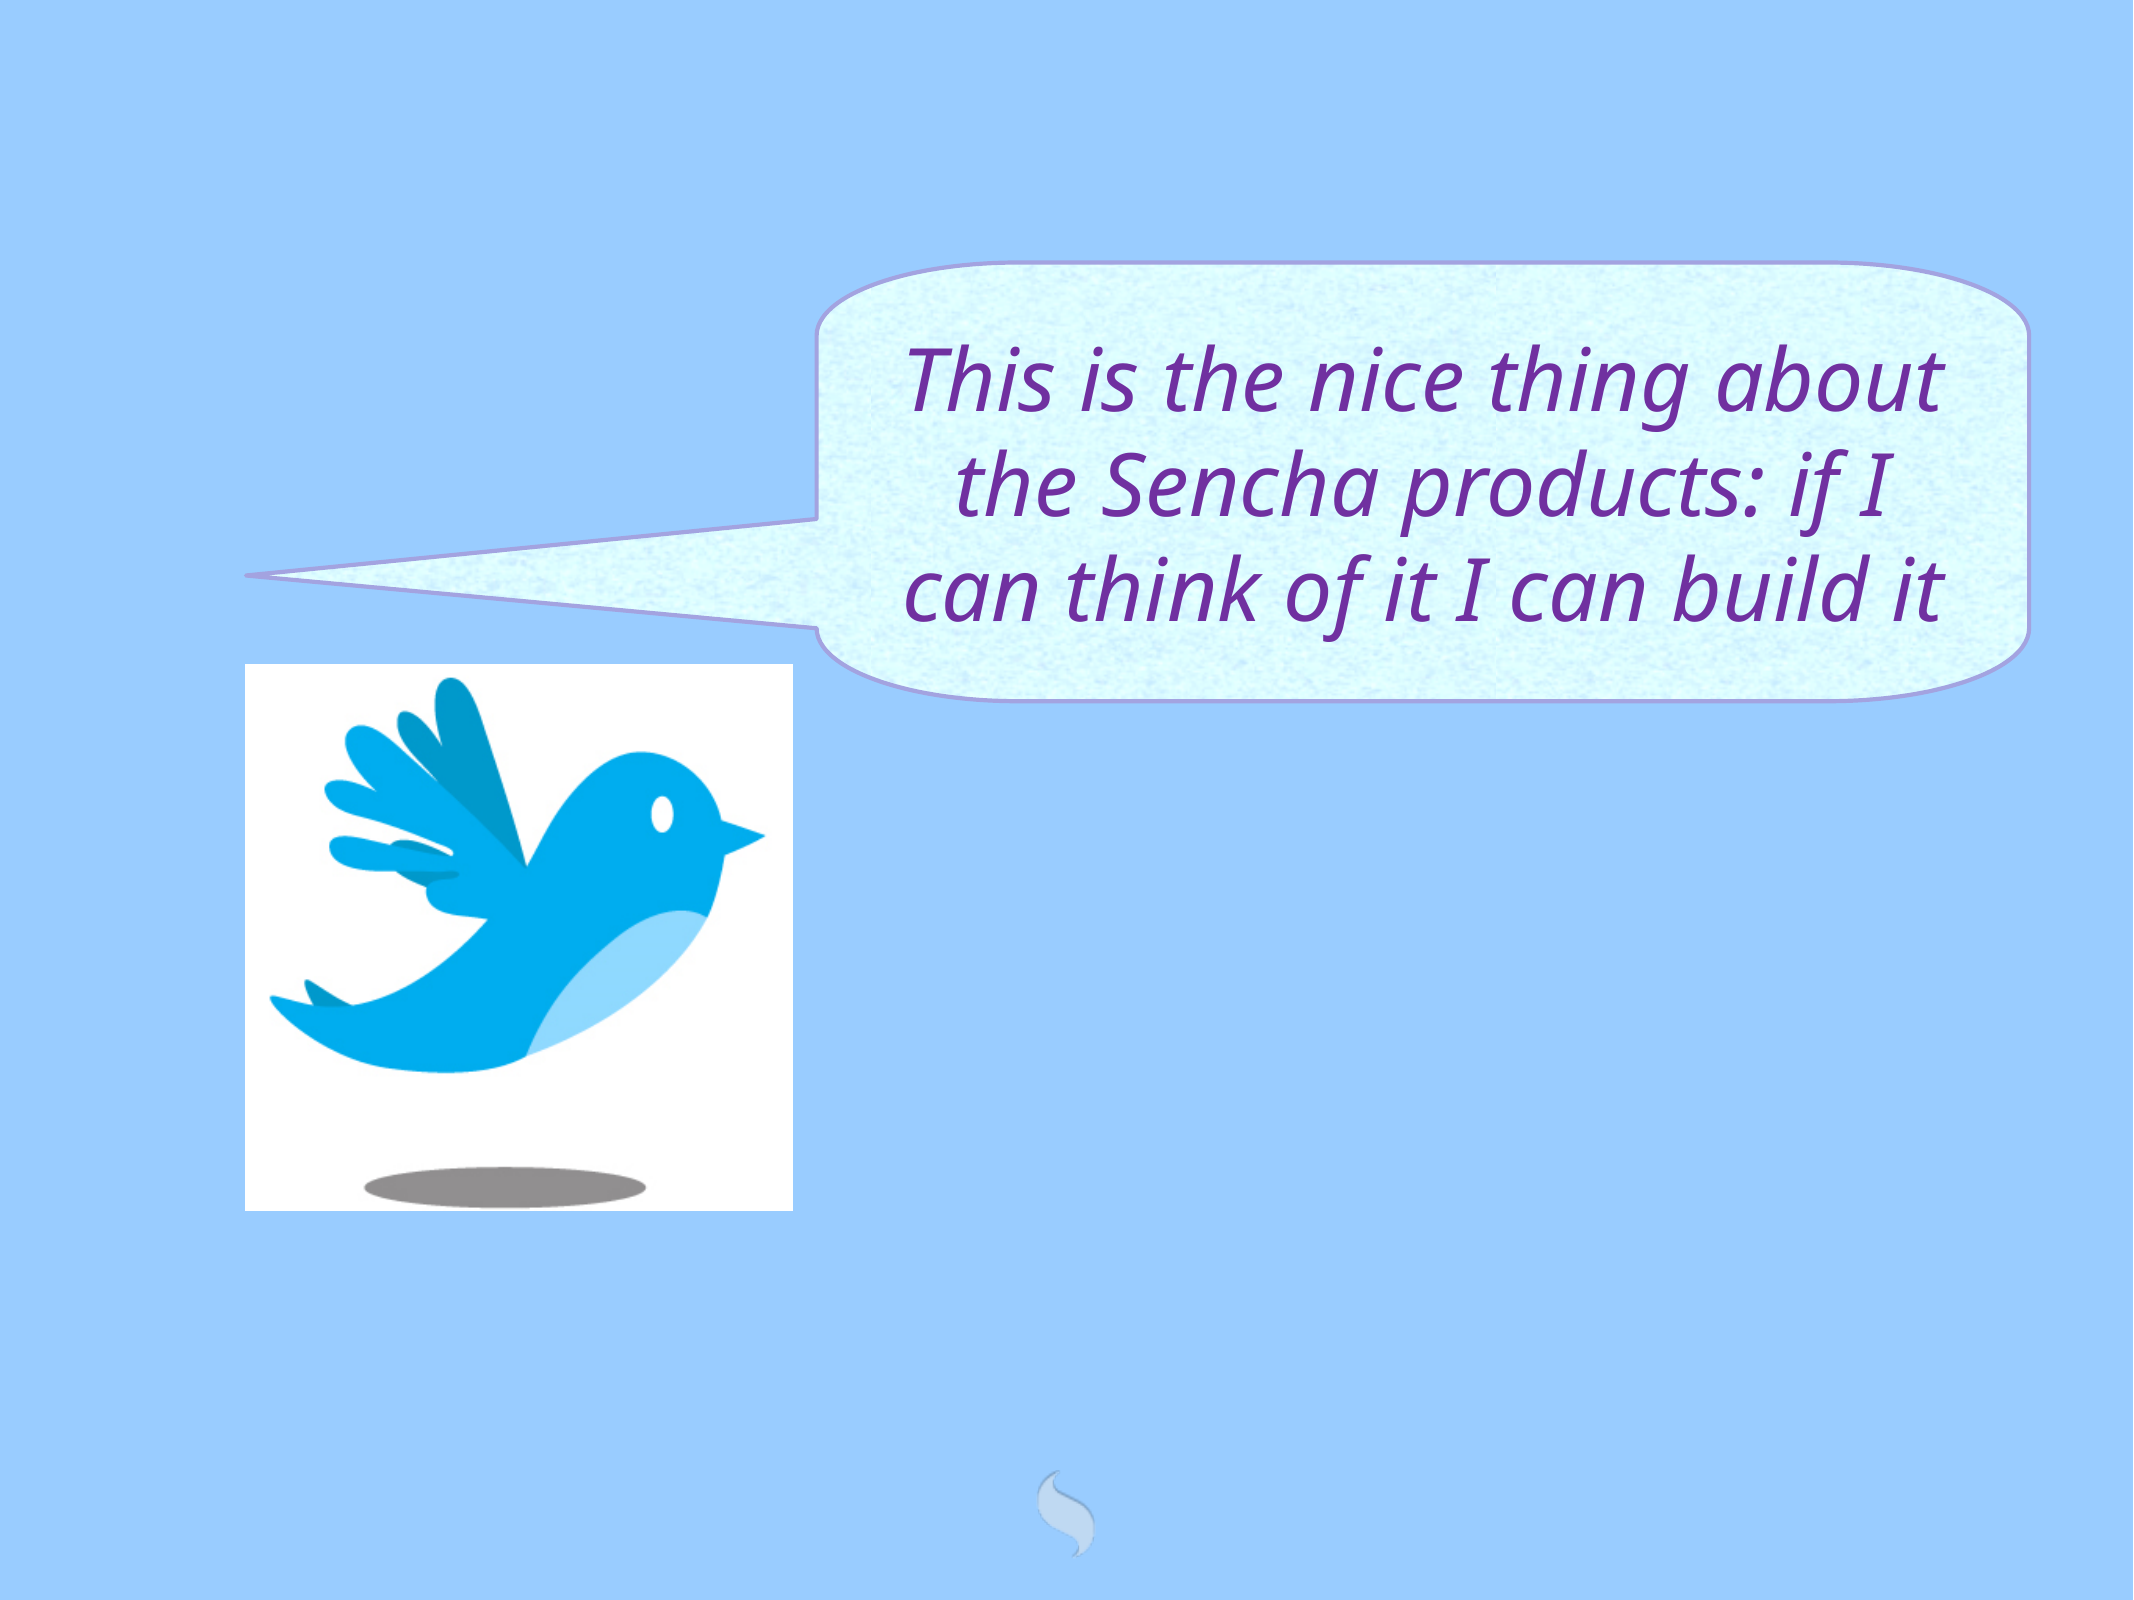

This is the nice thing about the Sencha products: if I can think of it I can build it